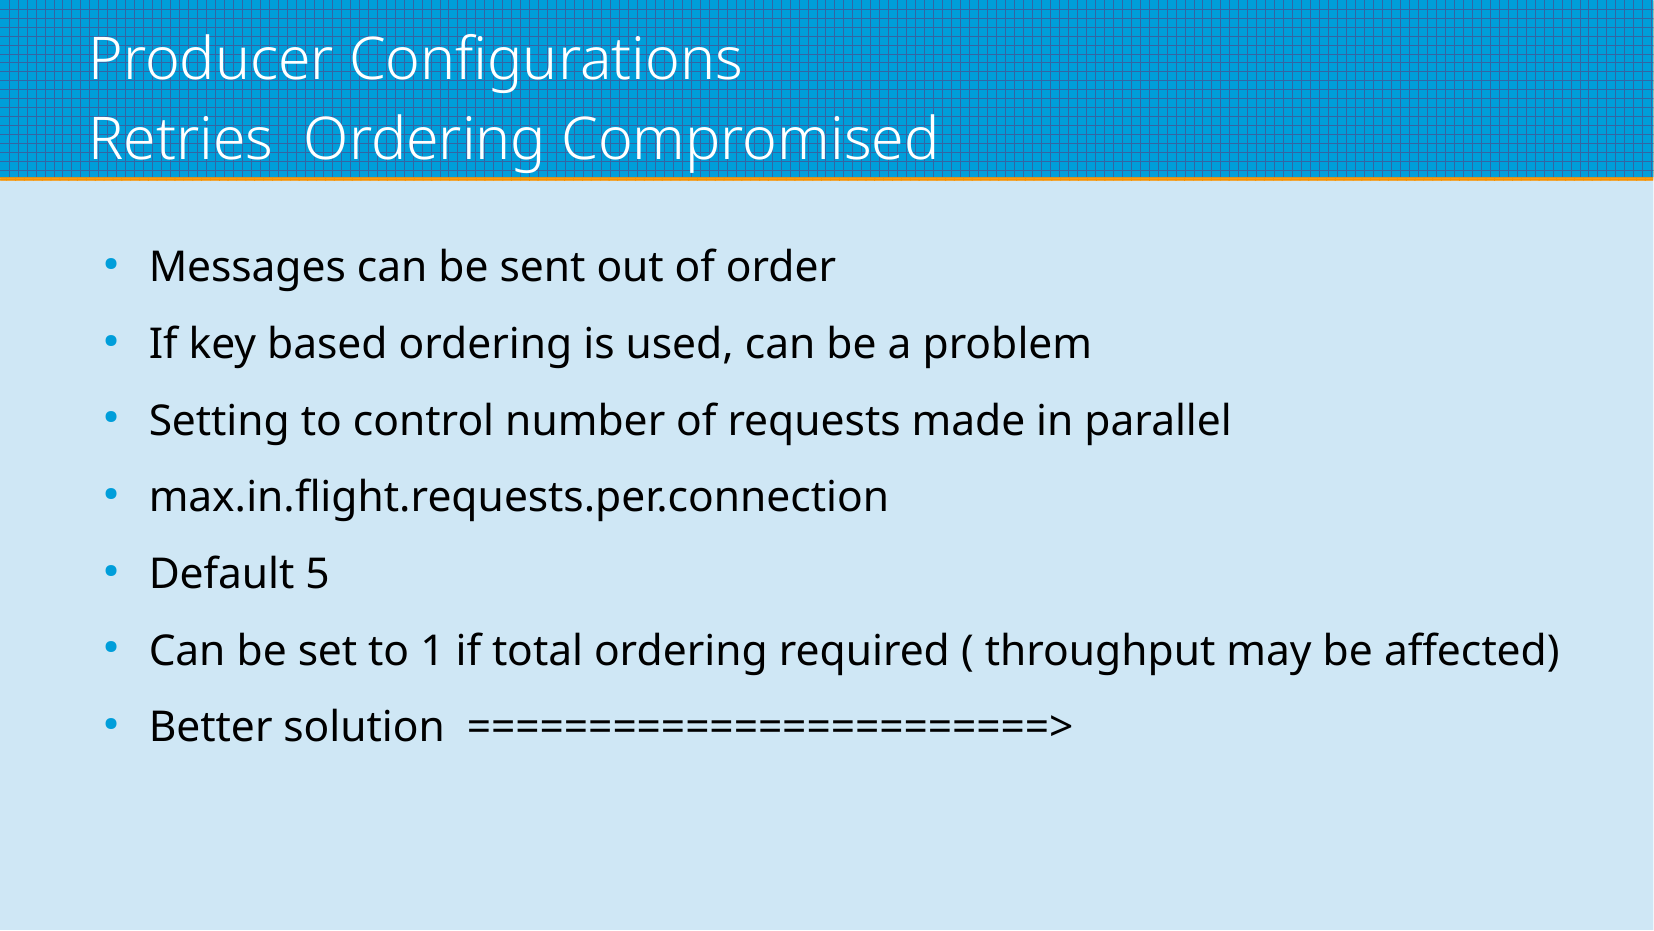

# Producer Configurations Retries Ordering Compromised
Messages can be sent out of order
If key based ordering is used, can be a problem
Setting to control number of requests made in parallel
max.in.flight.requests.per.connection
Default 5
Can be set to 1 if total ordering required ( throughput may be affected)
Better solution ========================>